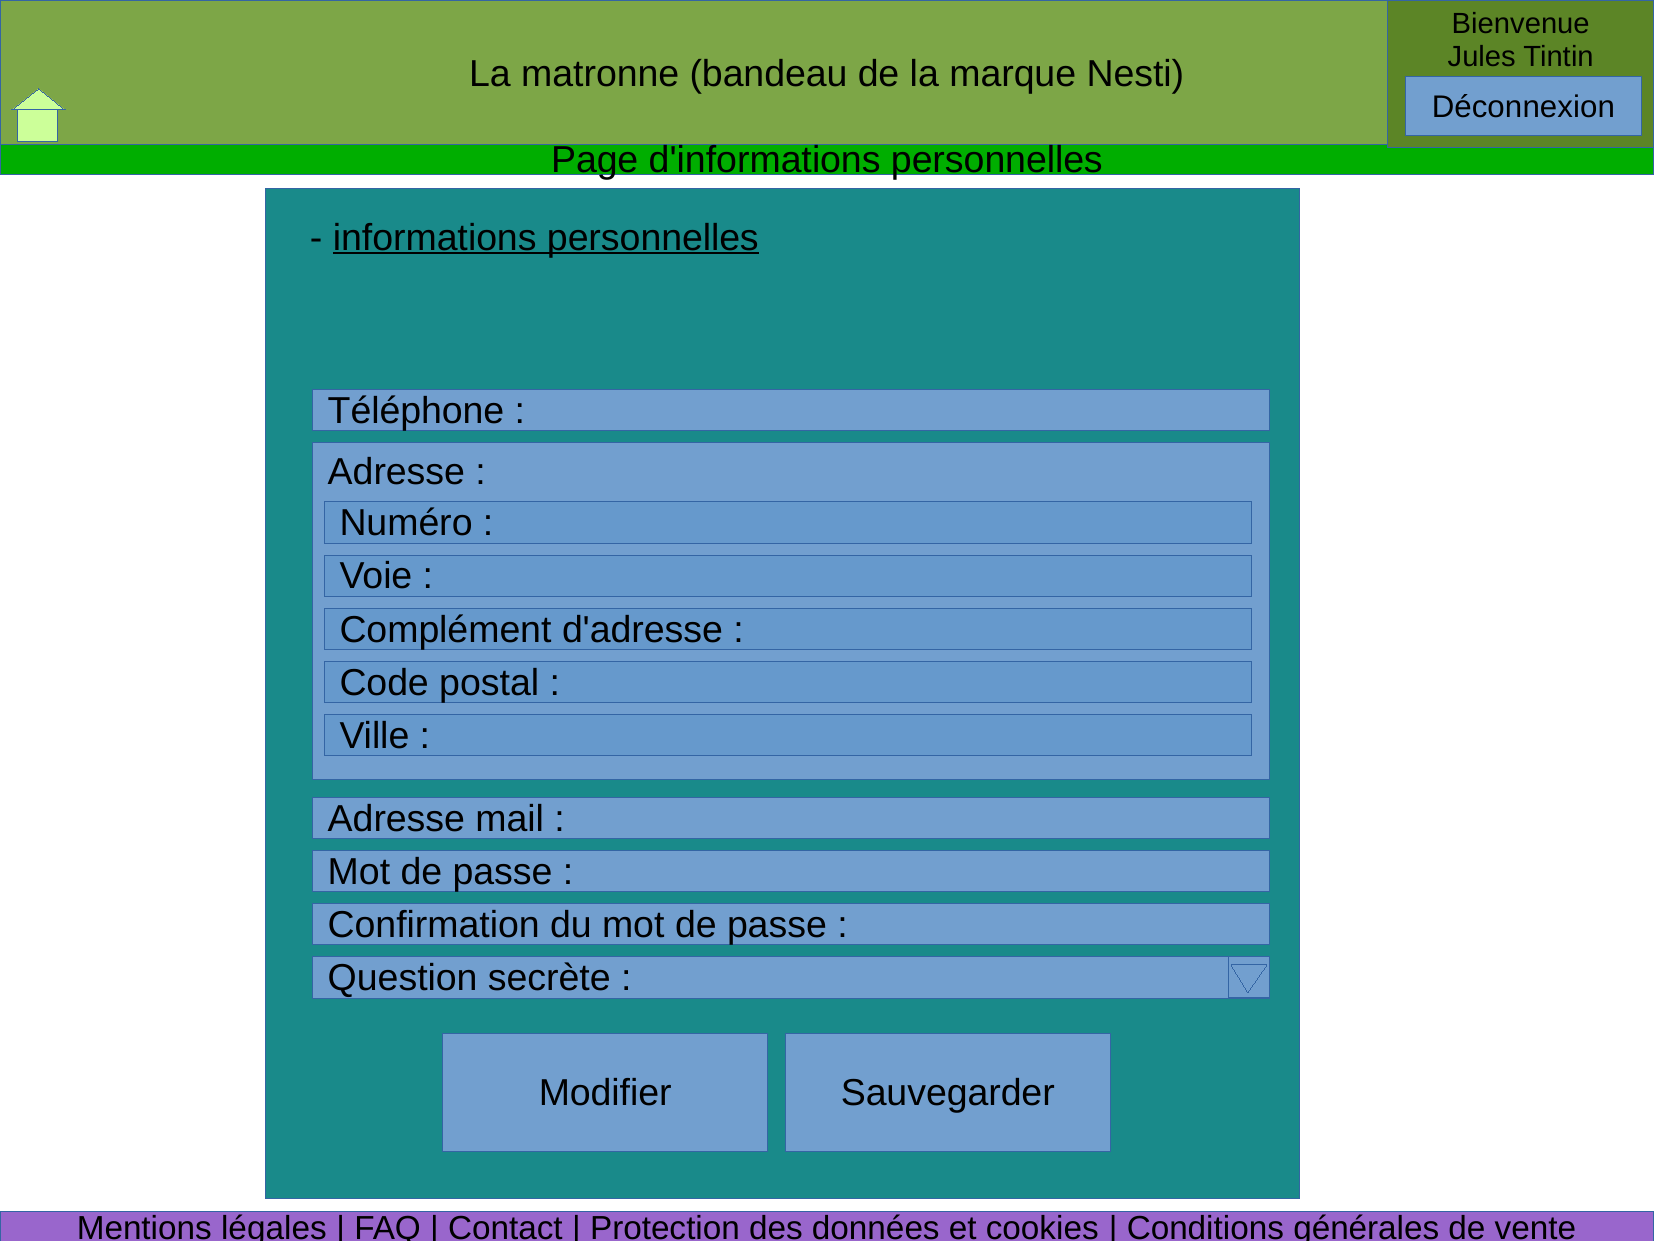

La matronne (bandeau de la marque Nesti)
Bienvenue
Jules Tintin
Déconnexion
Page d'informations personnelles
- informations personnelles
Téléphone :
Adresse :
Numéro :
Voie :
Complément d'adresse :
Code postal :
Ville :
Adresse mail :
Mot de passe :
Confirmation du mot de passe :
Question secrète :
Modifier
Sauvegarder
Mentions légales | FAQ | Contact | Protection des données et cookies | Conditions générales de vente